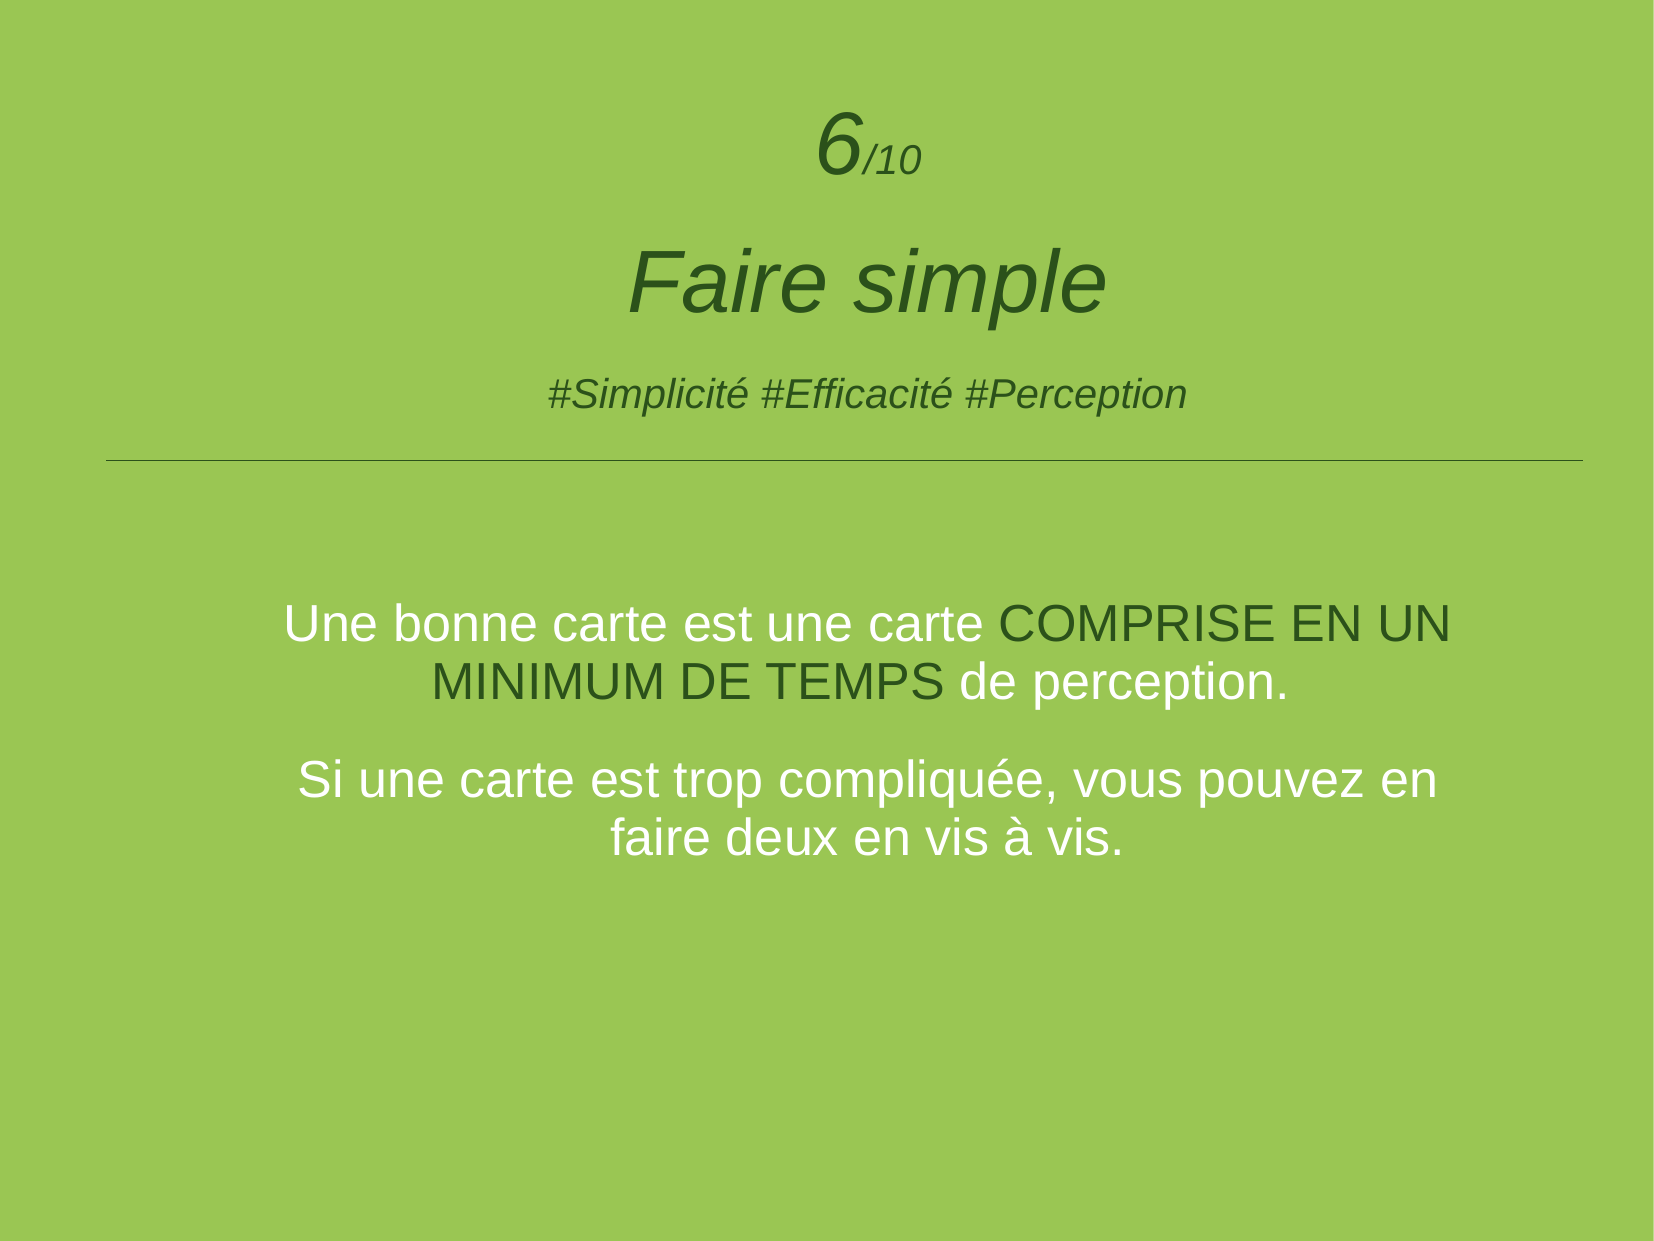

# 6/10
Faire simple
#Simplicité #Efficacité #Perception
Une bonne carte est une carte COMPRISE EN UN MINIMUM DE TEMPS de perception.
Si une carte est trop compliquée, vous pouvez en faire deux en vis à vis.